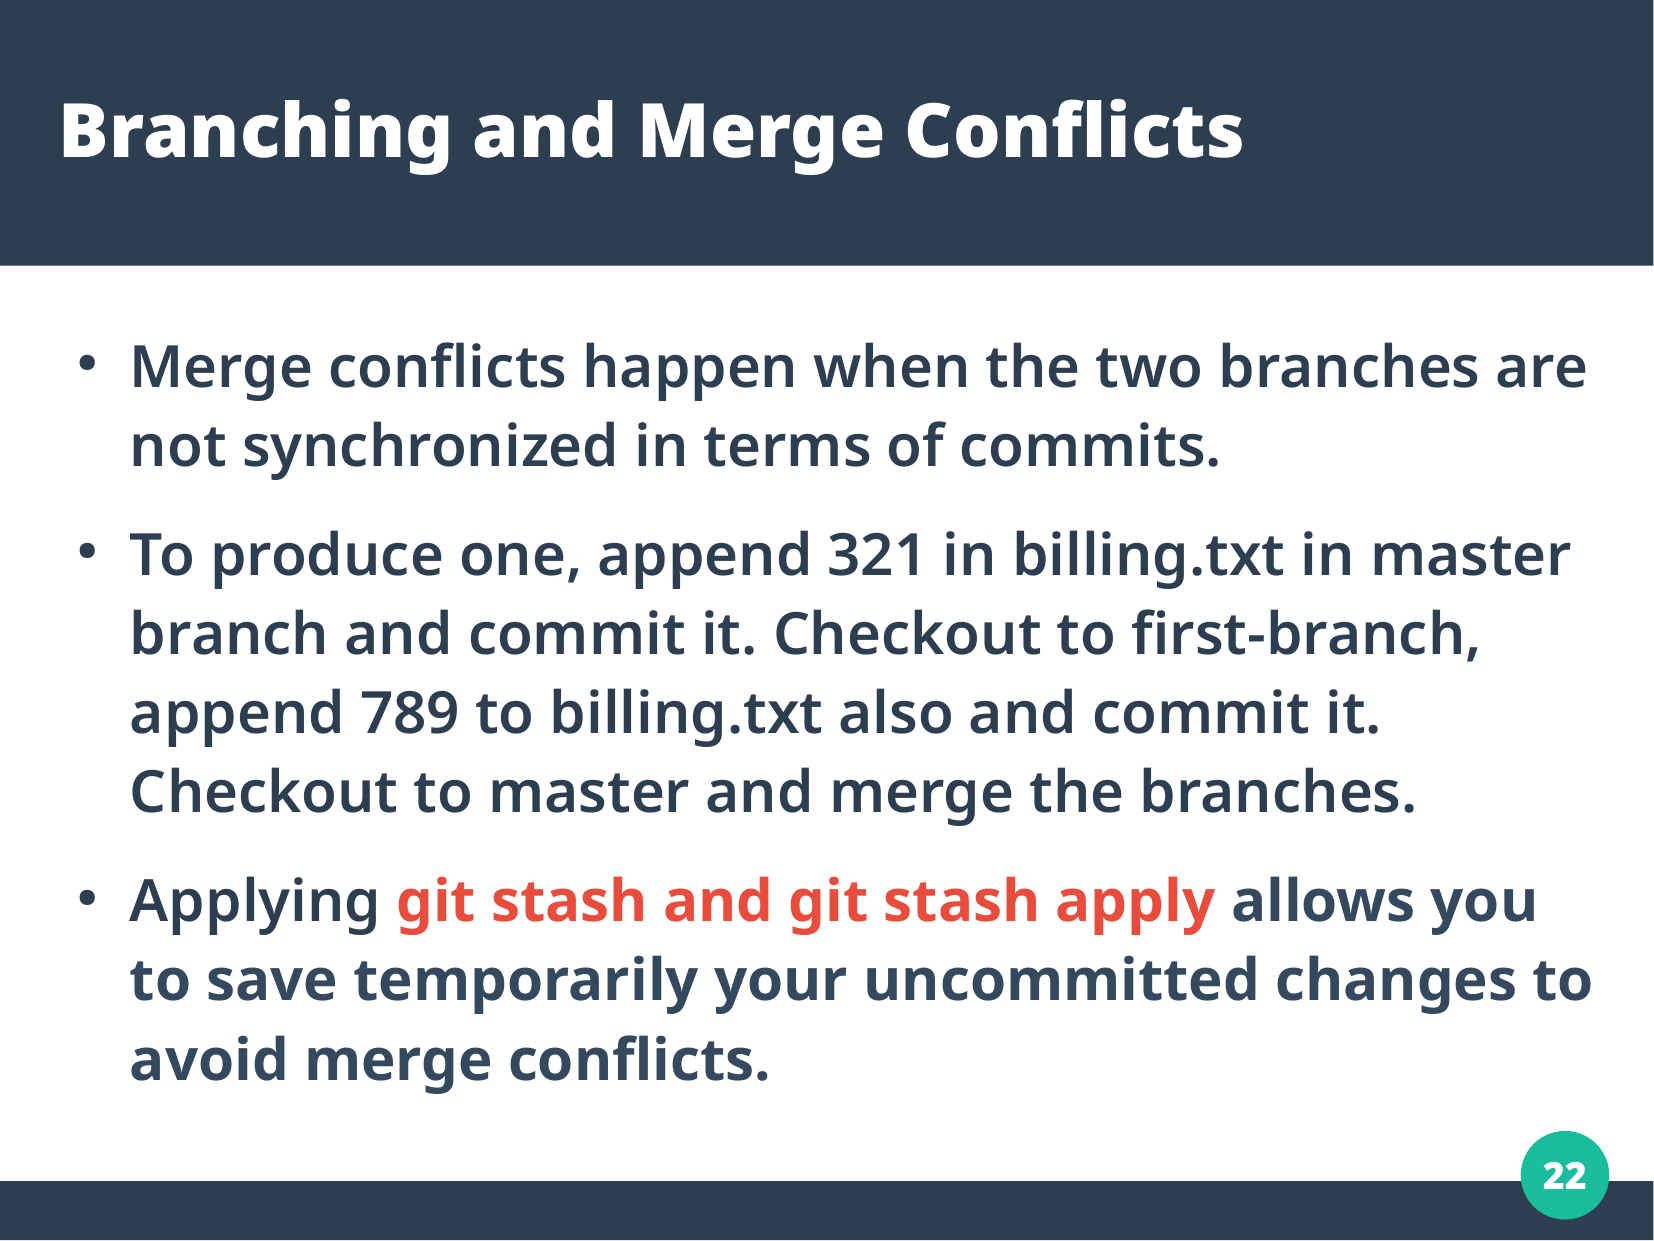

# Branching and Merge Conflicts
Merge conflicts happen when the two branches are not synchronized in terms of commits.
To produce one, append 321 in billing.txt in master branch and commit it. Checkout to first-branch, append 789 to billing.txt also and commit it. Checkout to master and merge the branches.
Applying git stash and git stash apply allows you to save temporarily your uncommitted changes to avoid merge conflicts.
22